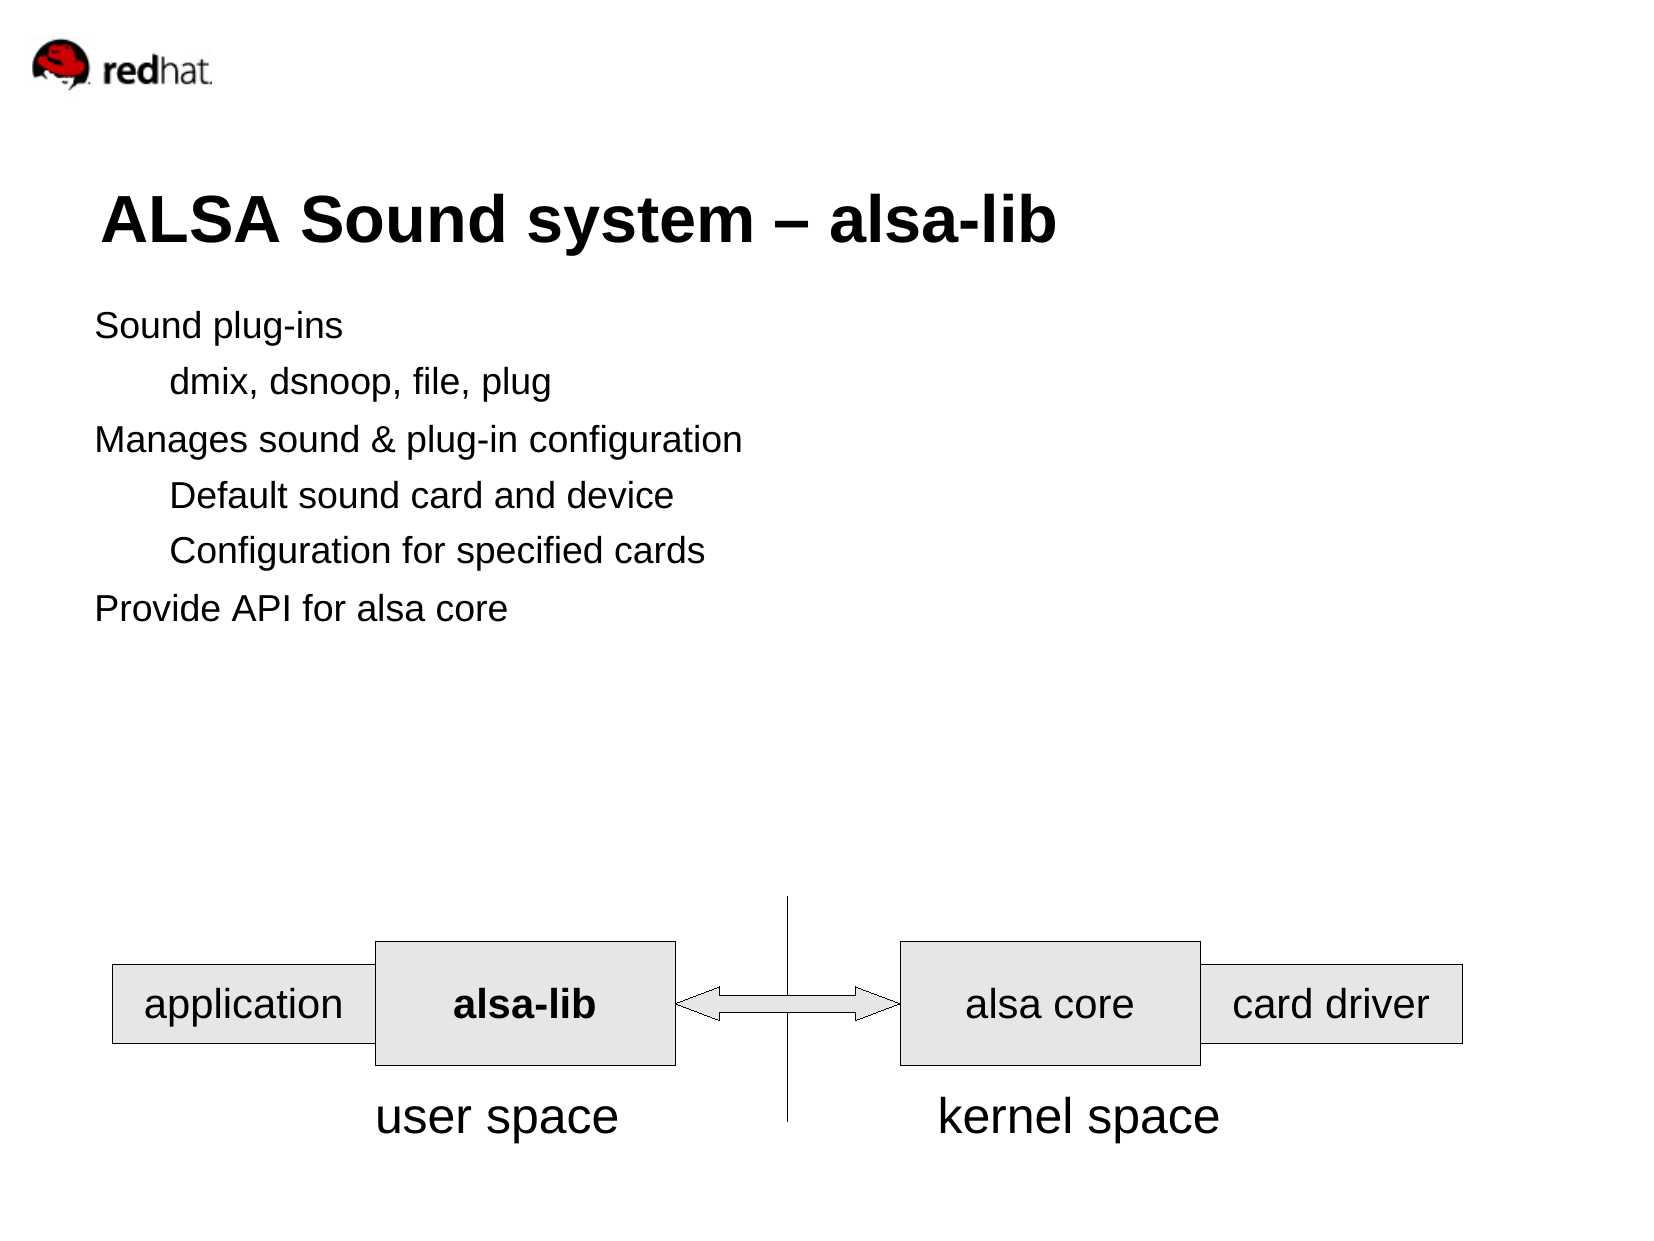

# ALSA Sound system – alsa-lib
Sound plug-ins
dmix, dsnoop, file, plug
Manages sound & plug-in configuration
Default sound card and device
Configuration for specified cards
Provide API for alsa core
alsa-lib
alsa core
application
card driver
user space
kernel space